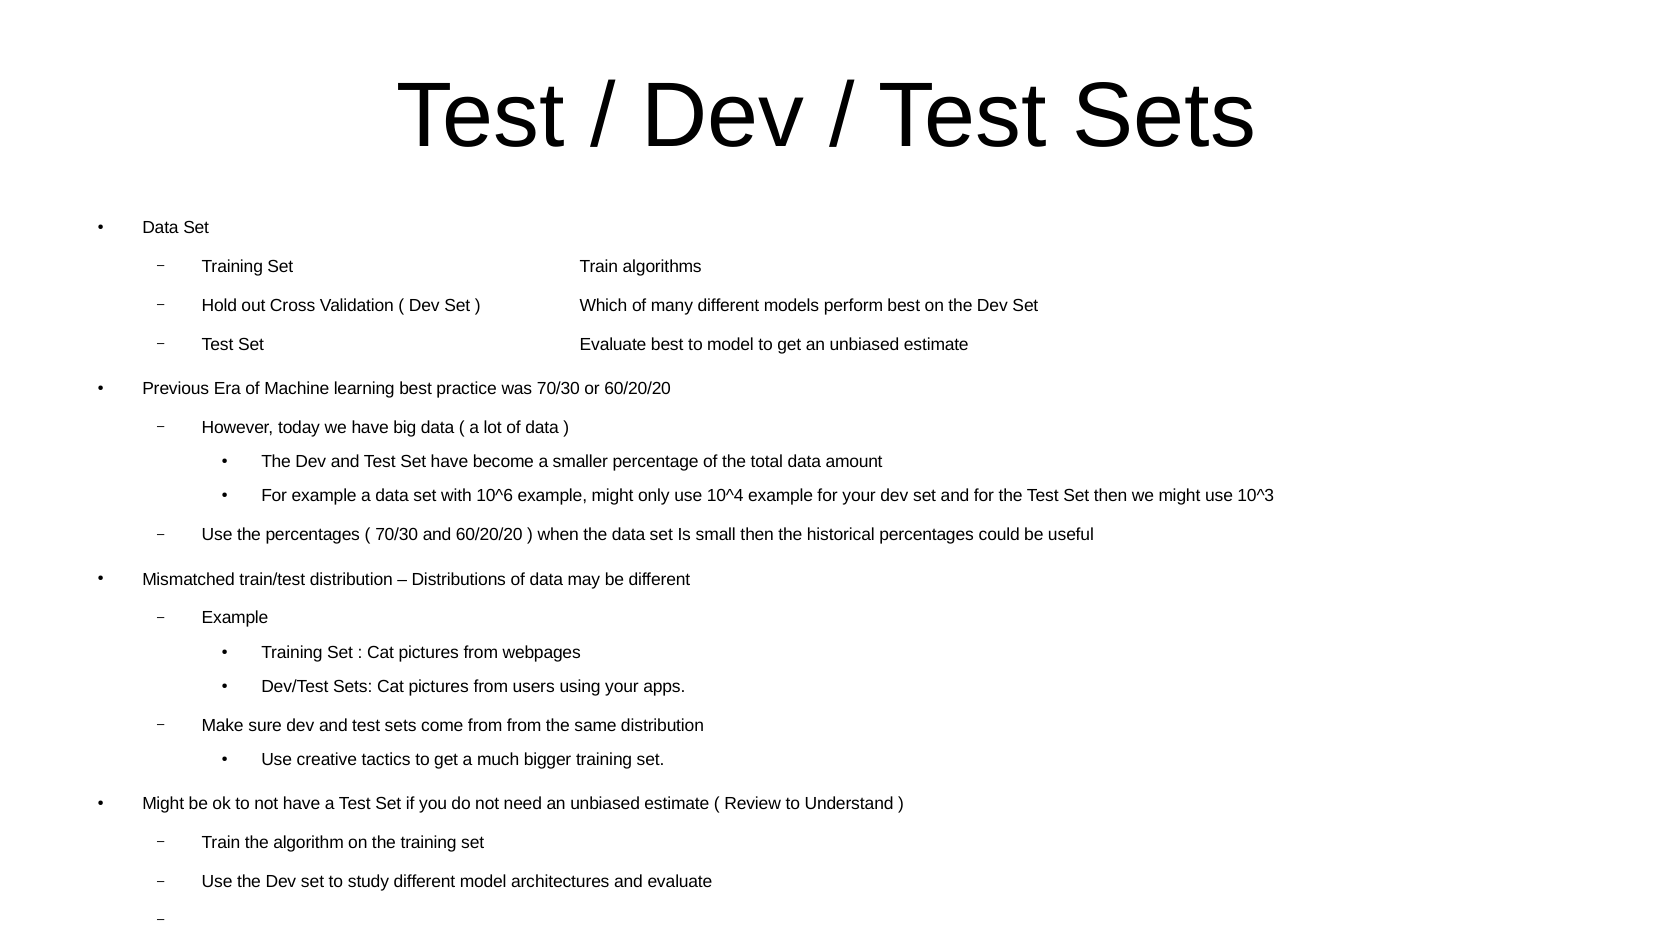

# Test / Dev / Test Sets
Data Set
Training Set											 	 	 	 	Train algorithms
Hold out Cross Validation ( Dev Set ) 			Which of many different models perform best on the Dev Set
Test Set									 	 	 	 	 	Evaluate best to model to get an unbiased estimate
Previous Era of Machine learning best practice was 70/30 or 60/20/20
However, today we have big data ( a lot of data )
The Dev and Test Set have become a smaller percentage of the total data amount
For example a data set with 10^6 example, might only use 10^4 example for your dev set and for the Test Set then we might use 10^3
Use the percentages ( 70/30 and 60/20/20 ) when the data set Is small then the historical percentages could be useful
Mismatched train/test distribution – Distributions of data may be different
Example
Training Set : Cat pictures from webpages
Dev/Test Sets: Cat pictures from users using your apps.
Make sure dev and test sets come from from the same distribution
Use creative tactics to get a much bigger training set.
Might be ok to not have a Test Set if you do not need an unbiased estimate ( Review to Understand )
Train the algorithm on the training set
Use the Dev set to study different model architectures and evaluate